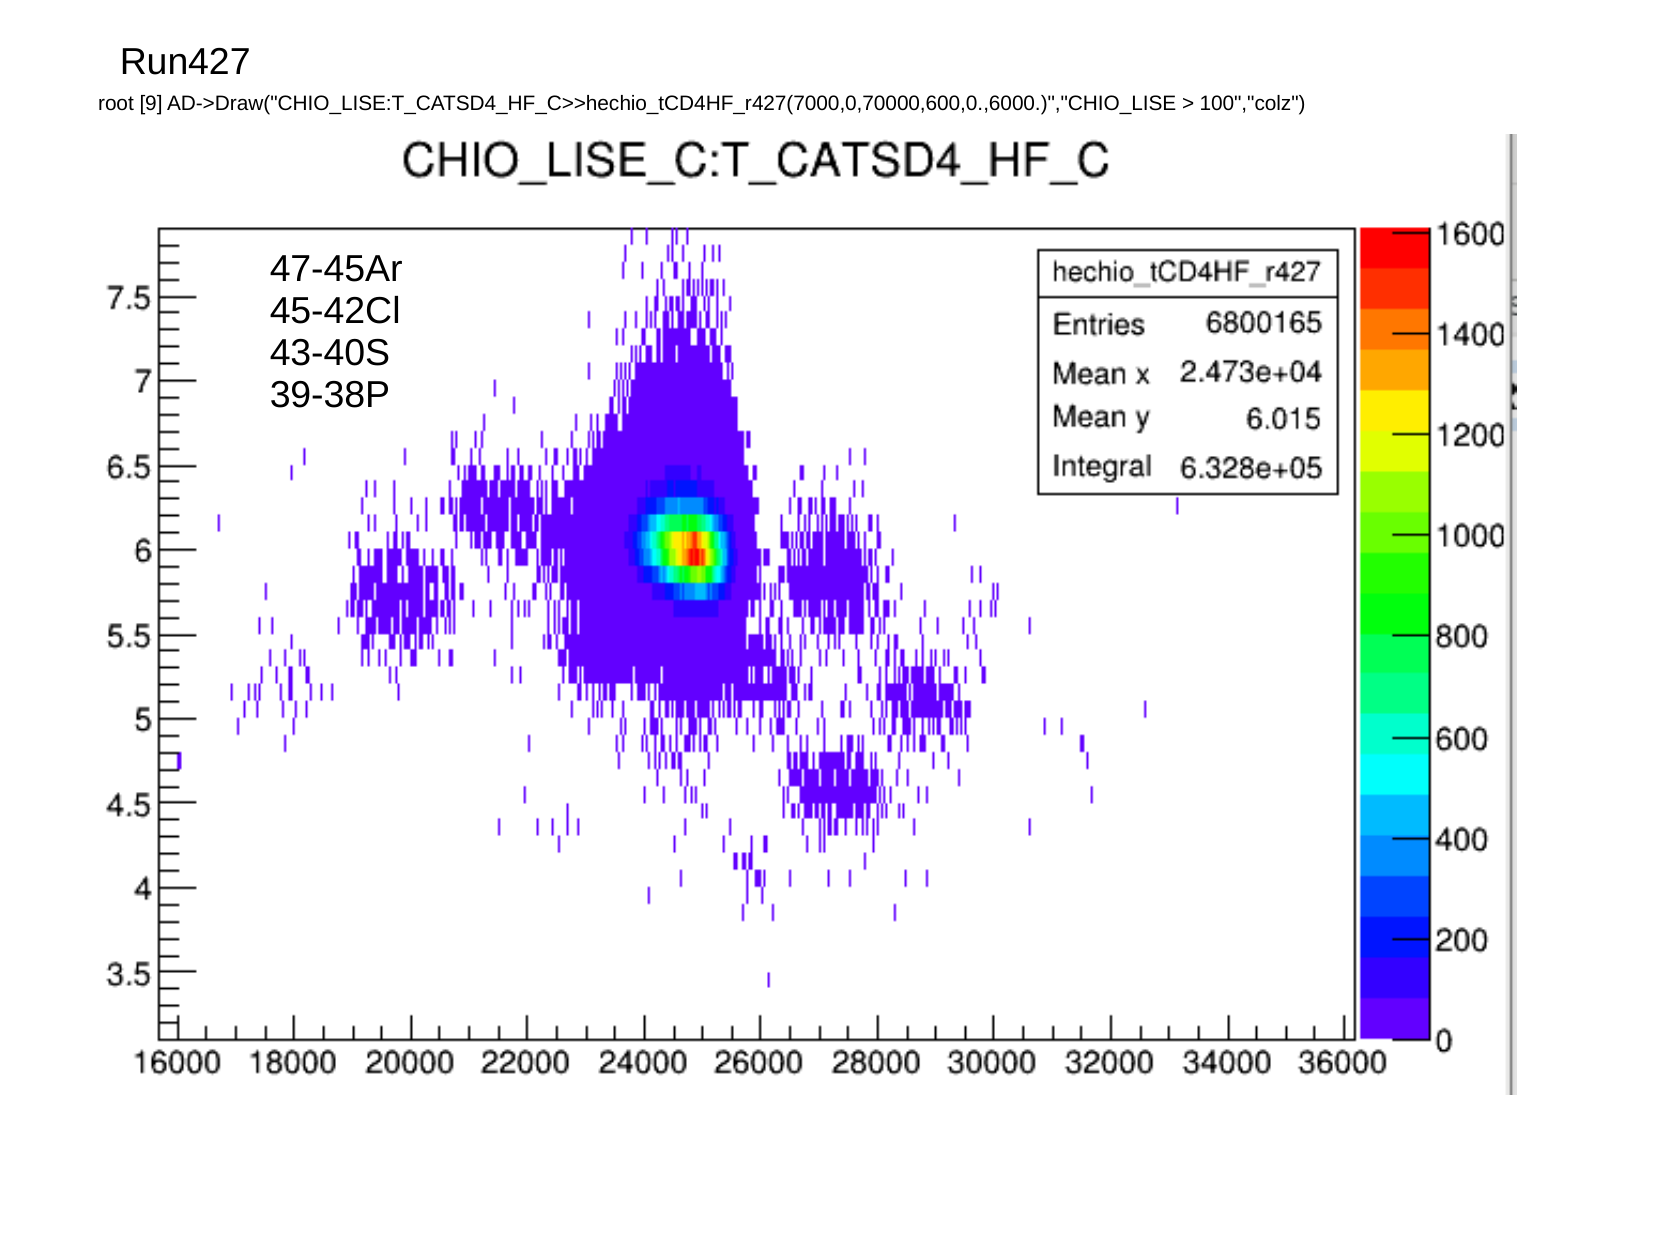

Run427
root [9] AD->Draw("CHIO_LISE:T_CATSD4_HF_C>>hechio_tCD4HF_r427(7000,0,70000,600,0.,6000.)","CHIO_LISE > 100","colz")
47-45Ar
45-42Cl
43-40S
39-38P